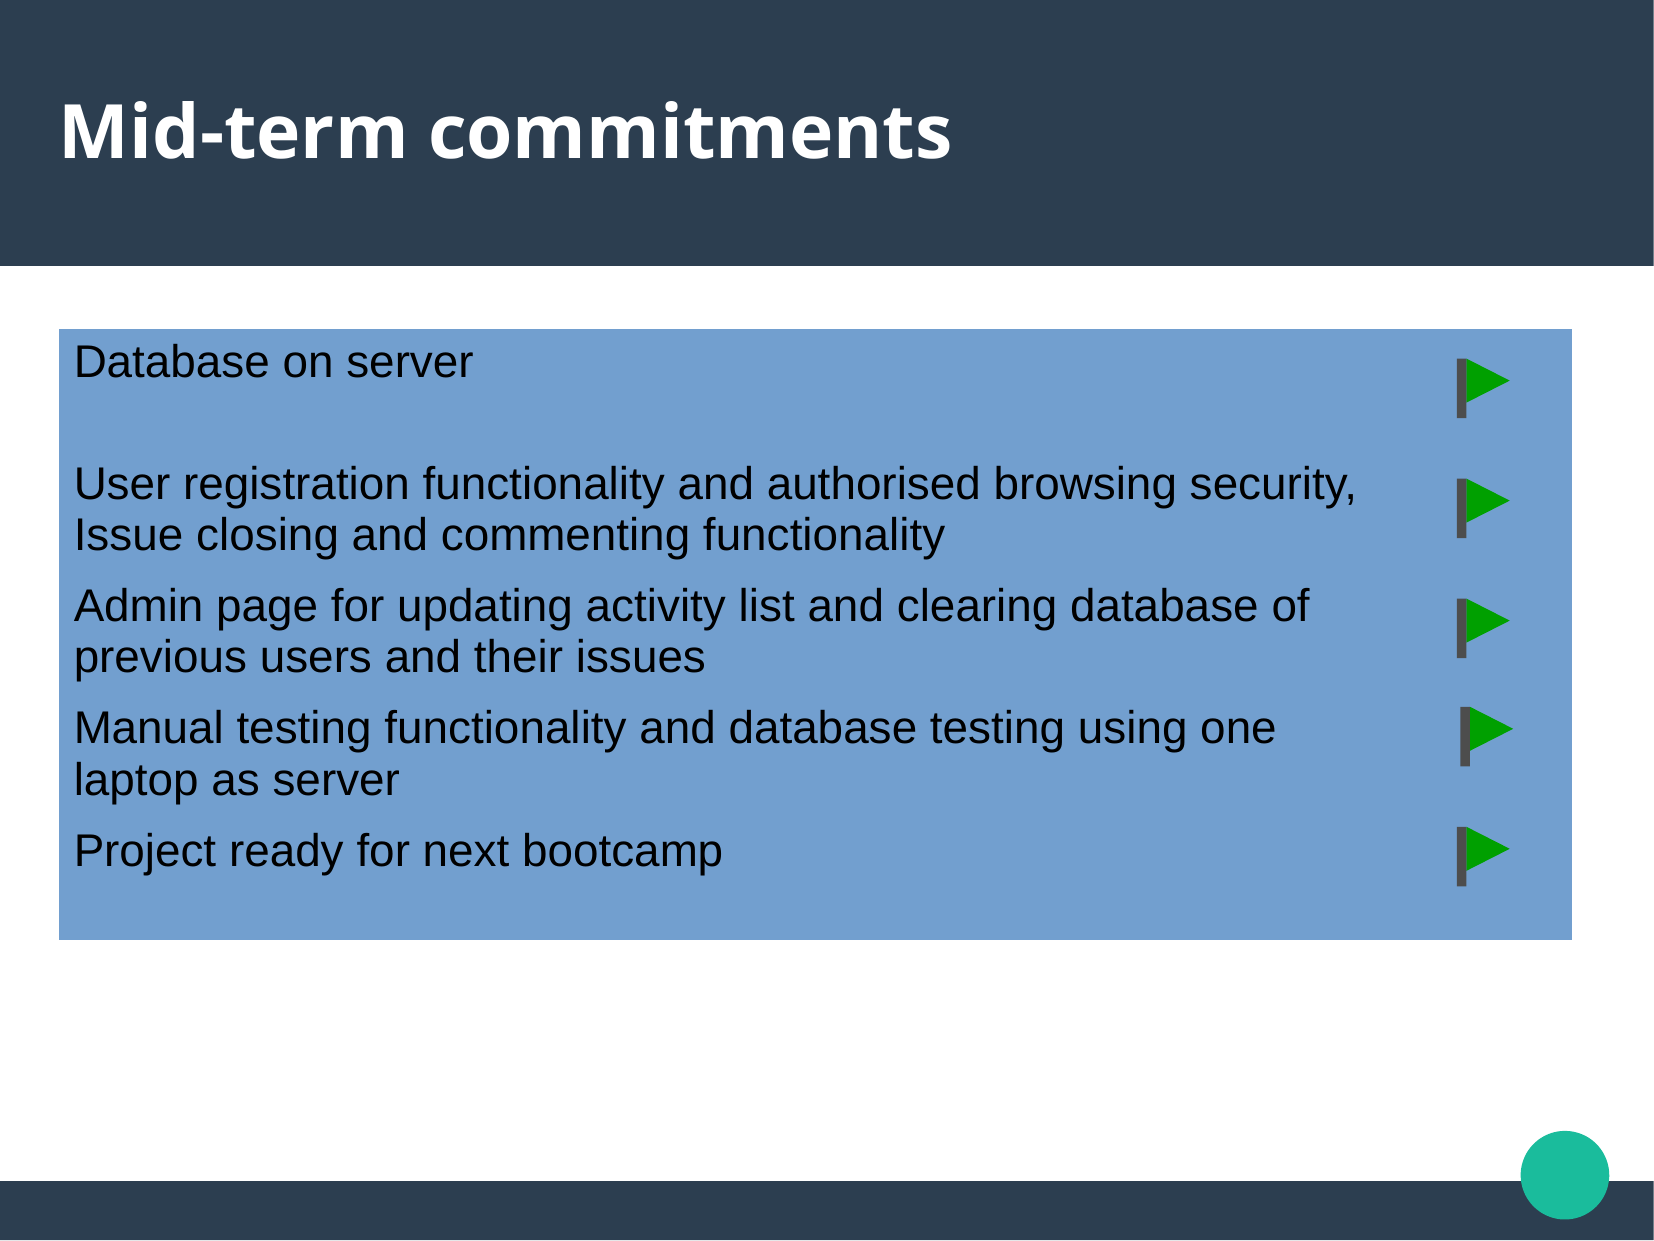

# Mid-term commitments
| Database on server | |
| --- | --- |
| User registration functionality and authorised browsing security, Issue closing and commenting functionality | |
| Admin page for updating activity list and clearing database of previous users and their issues | |
| Manual testing functionality and database testing using one laptop as server | |
| Project ready for next bootcamp | |